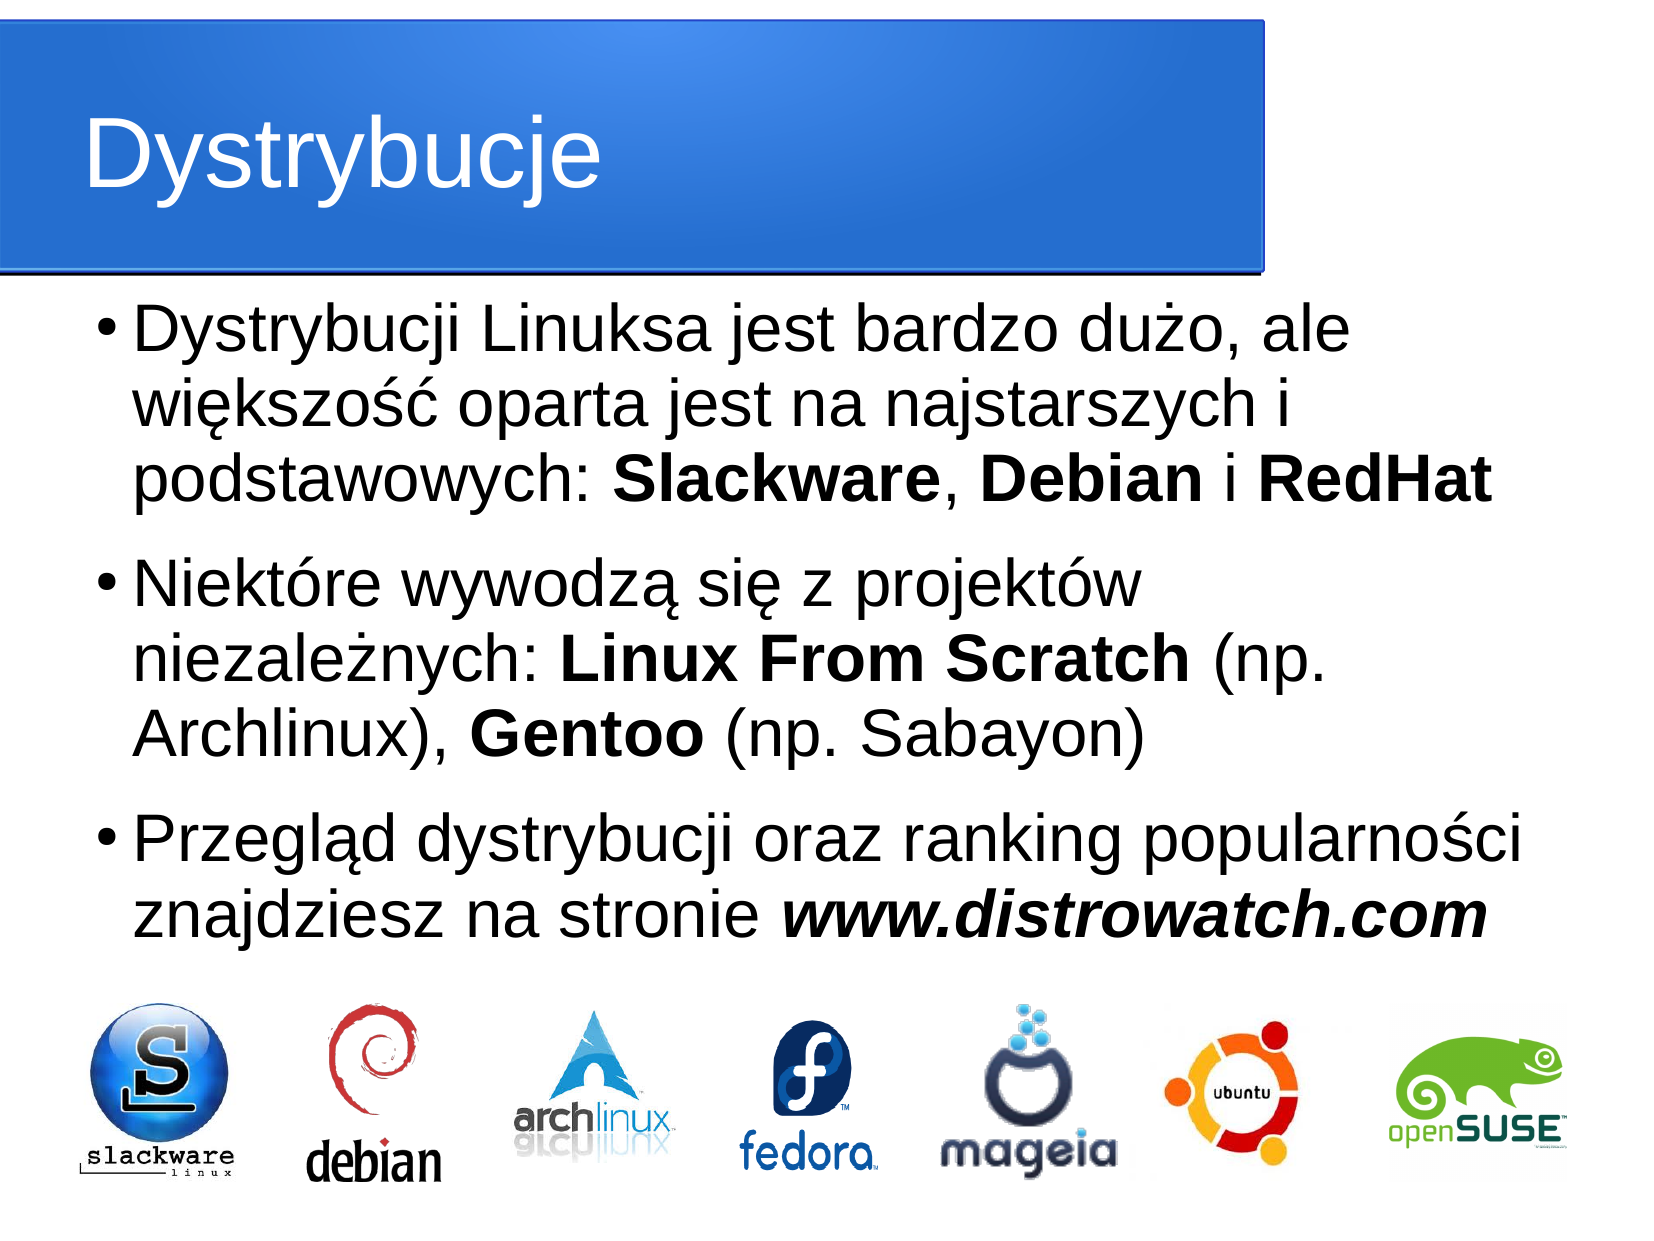

# Dystrybucje
Dystrybucji Linuksa jest bardzo dużo, ale większość oparta jest na najstarszych i podstawowych: Slackware, Debian i RedHat
Niektóre wywodzą się z projektów niezależnych: Linux From Scratch (np. Archlinux), Gentoo (np. Sabayon)
Przegląd dystrybucji oraz ranking popularności znajdziesz na stronie www.distrowatch.com